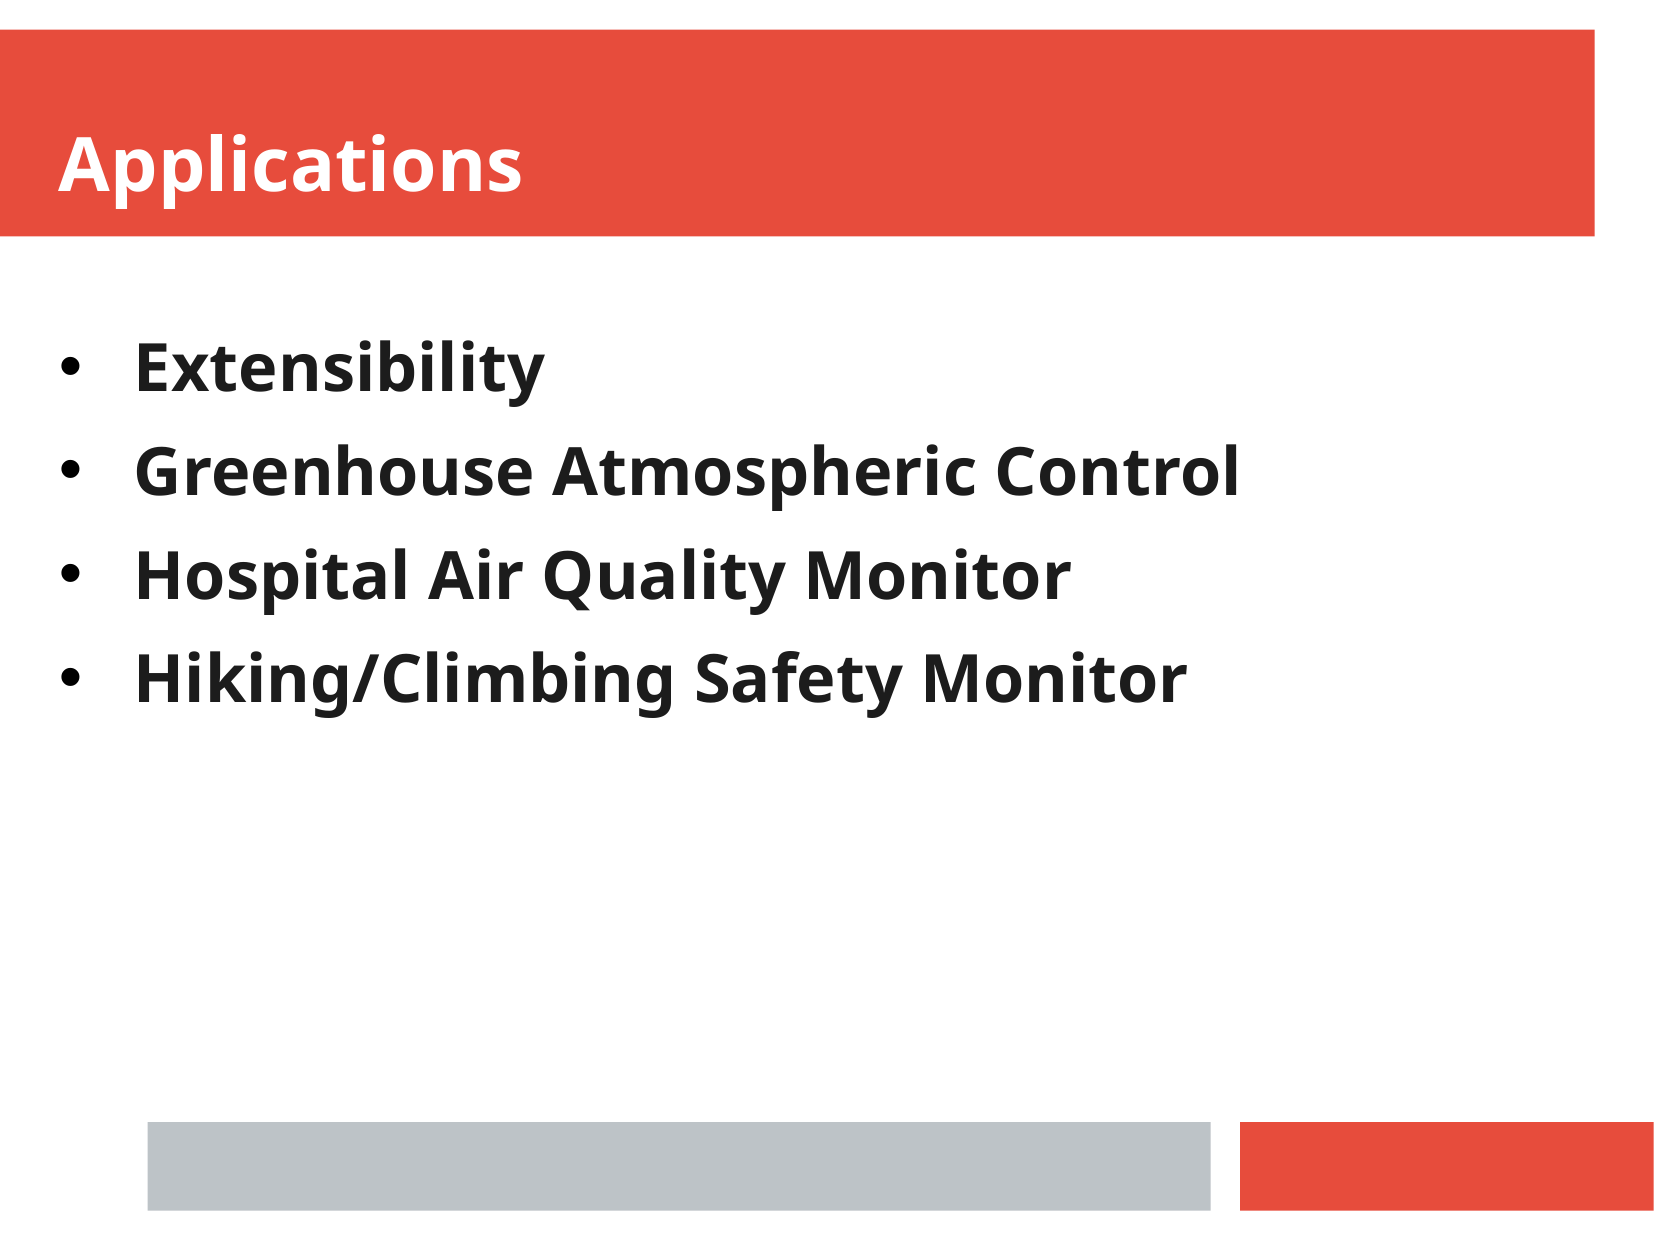

# Applications
Extensibility
Greenhouse Atmospheric Control
Hospital Air Quality Monitor
Hiking/Climbing Safety Monitor